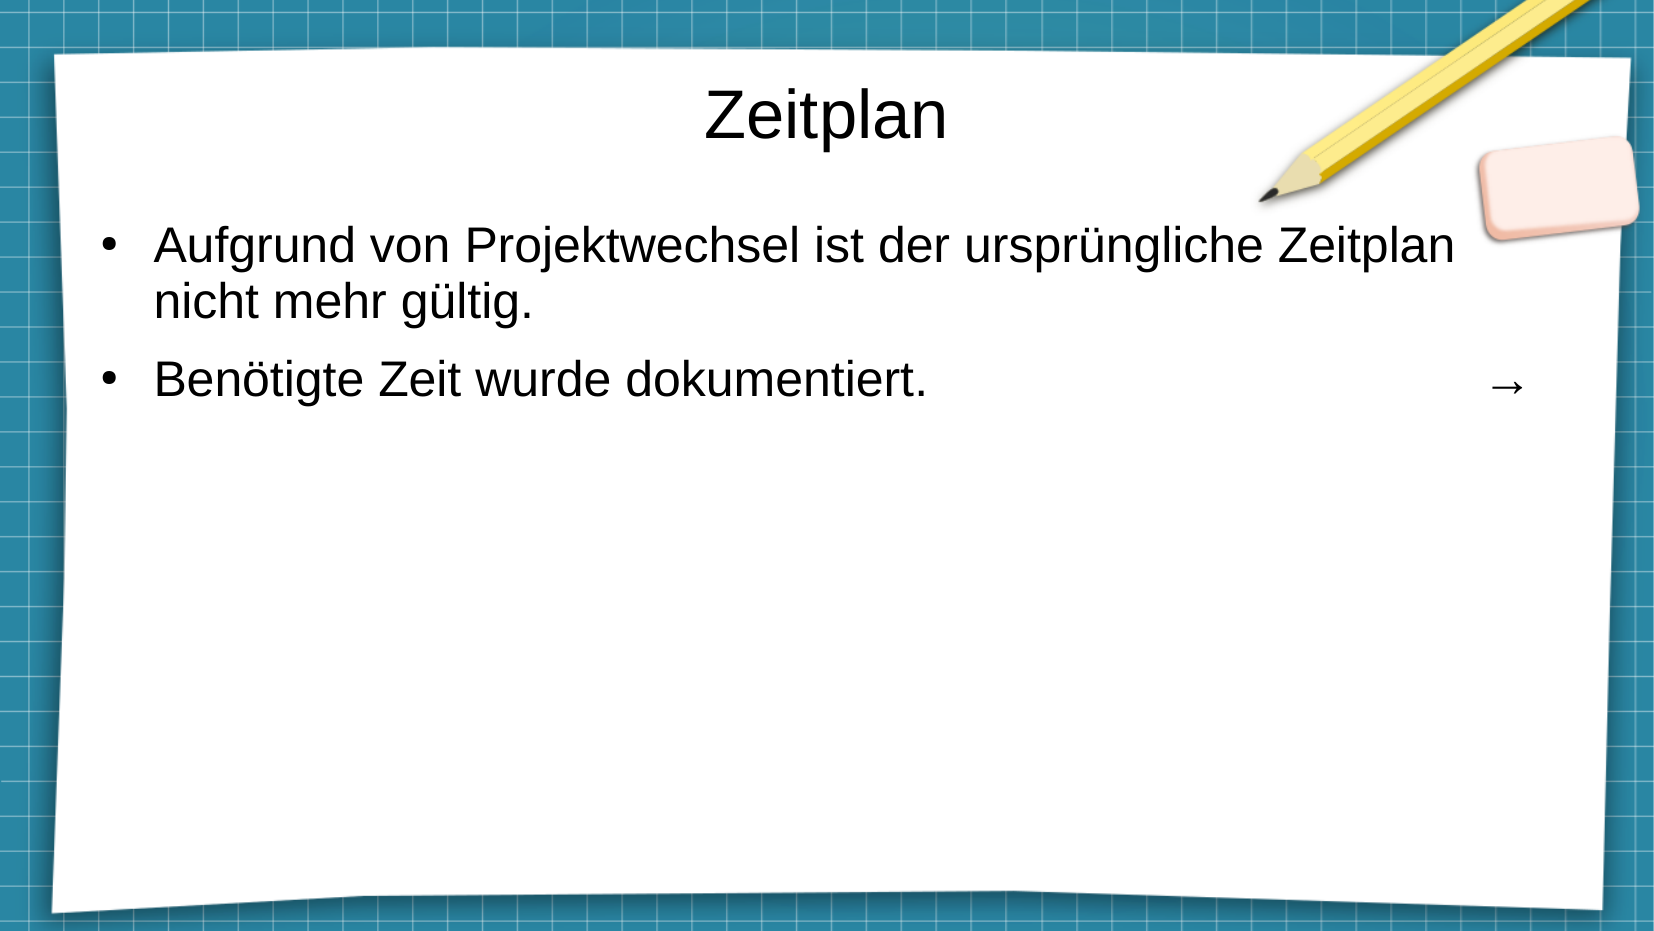

# Zeitplan
Aufgrund von Projektwechsel ist der ursprüngliche Zeitplan nicht mehr gültig.
Benötigte Zeit wurde dokumentiert. 								→